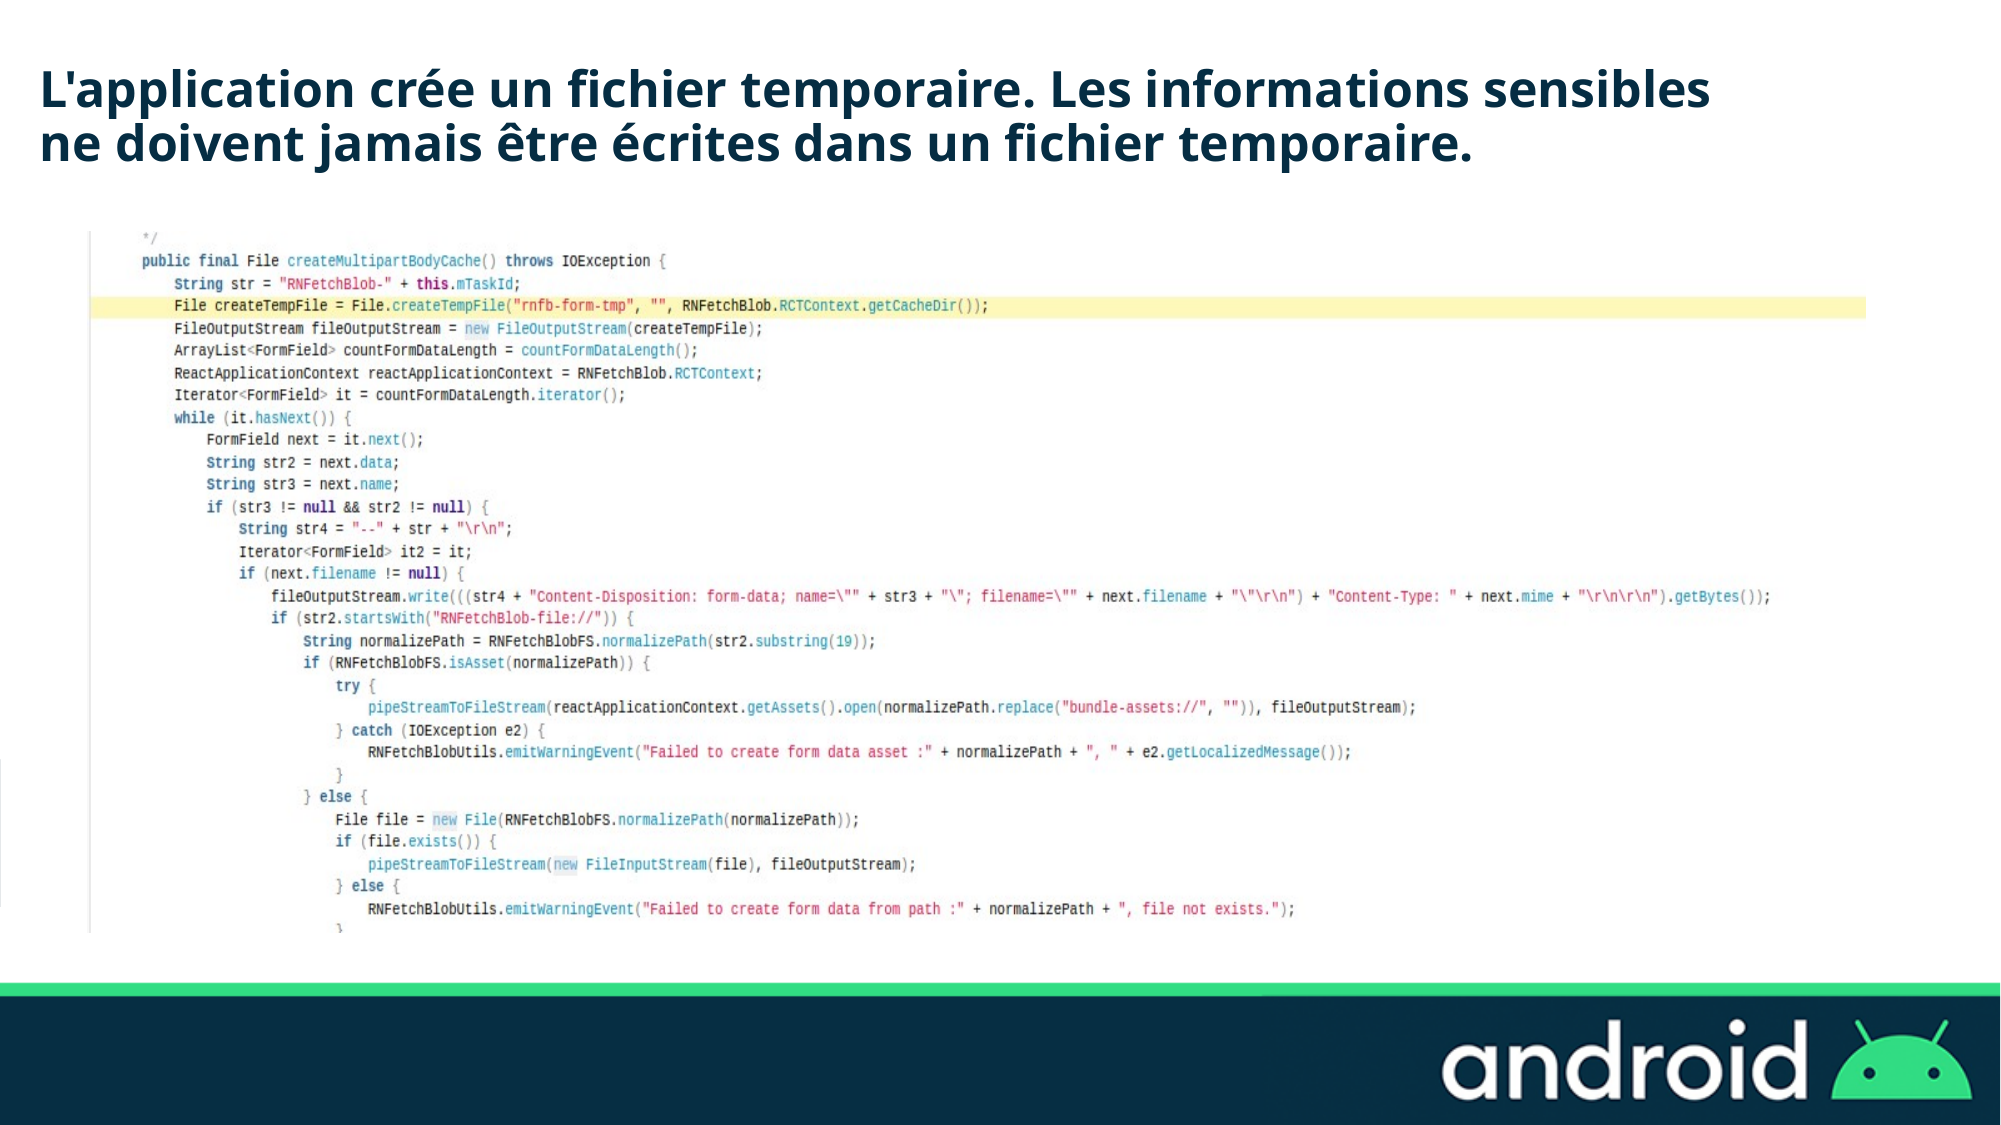

# L'application crée un fichier temporaire. Les informations sensibles ne doivent jamais être écrites dans un fichier temporaire.